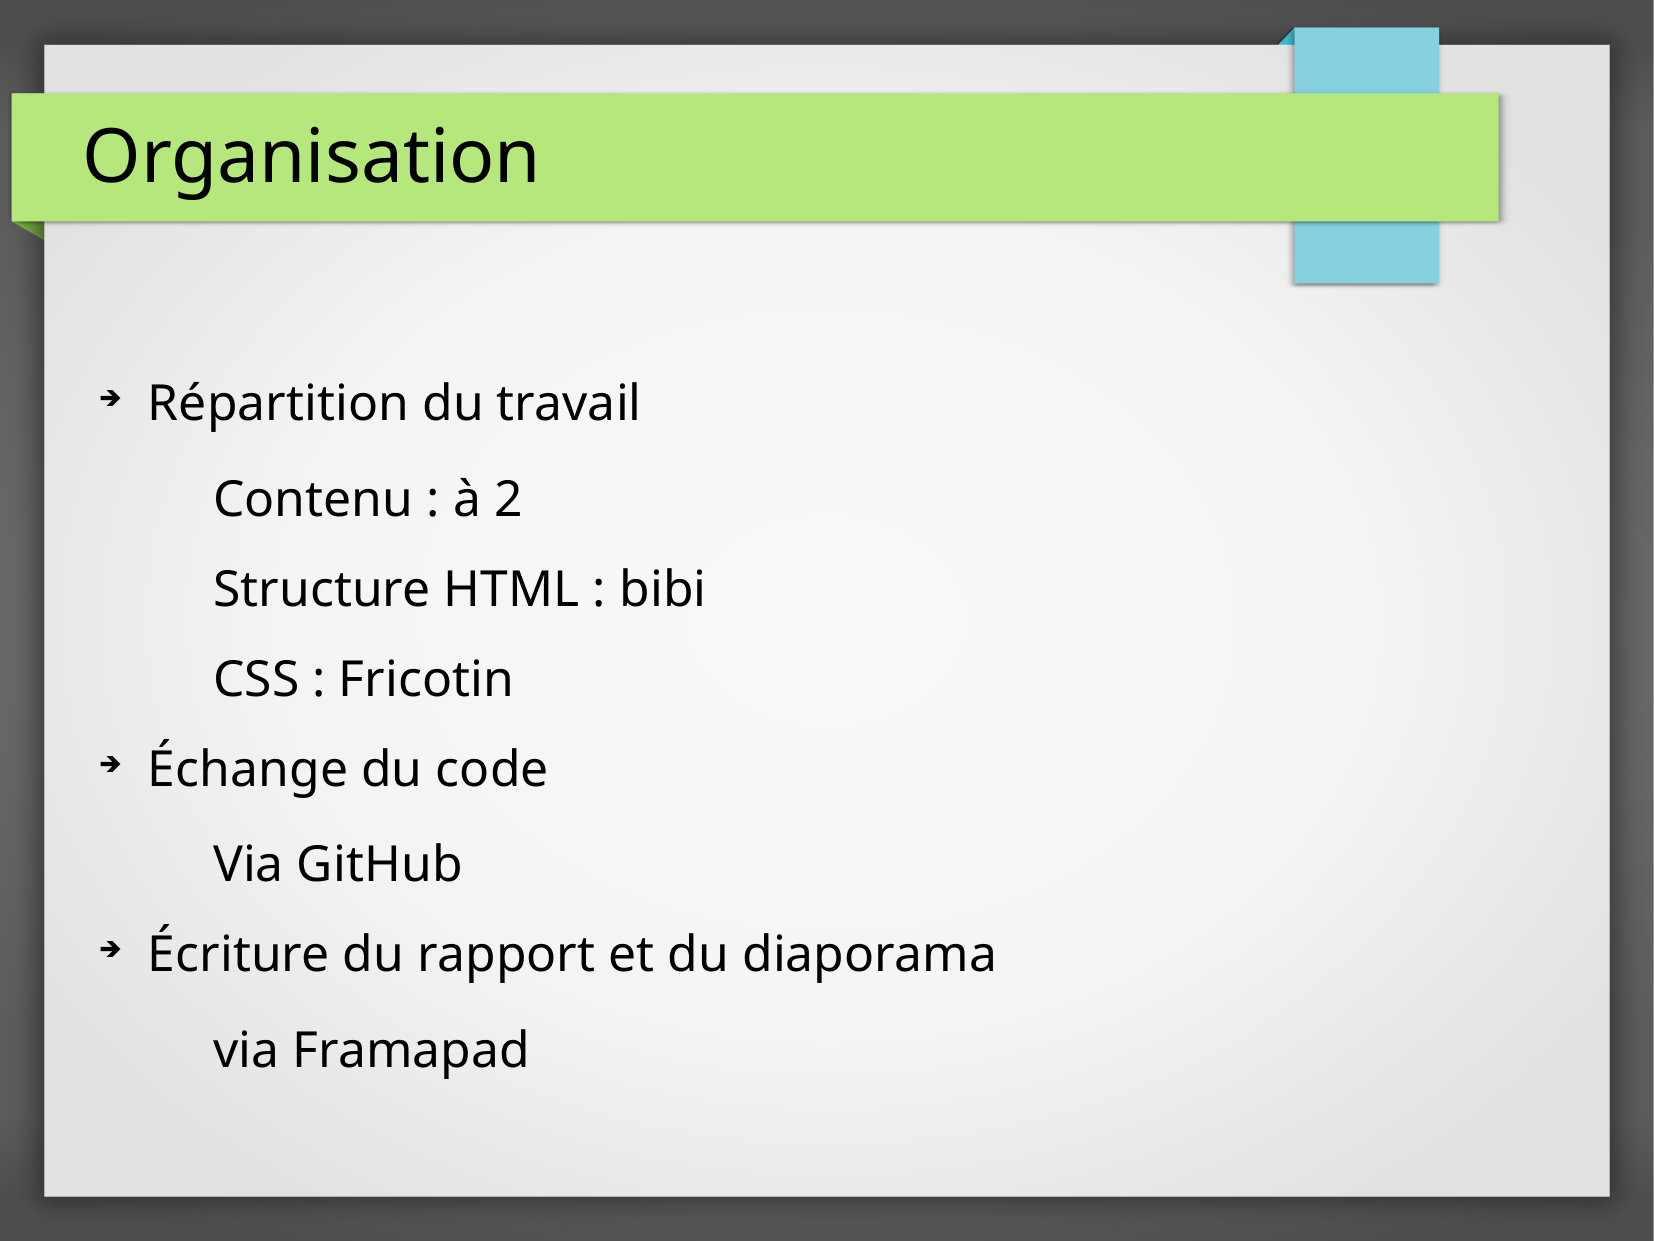

# Organisation
Répartition du travail
Contenu : à 2
Structure HTML : bibi
CSS : Fricotin
Échange du code
Via GitHub
Écriture du rapport et du diaporama
via Framapad